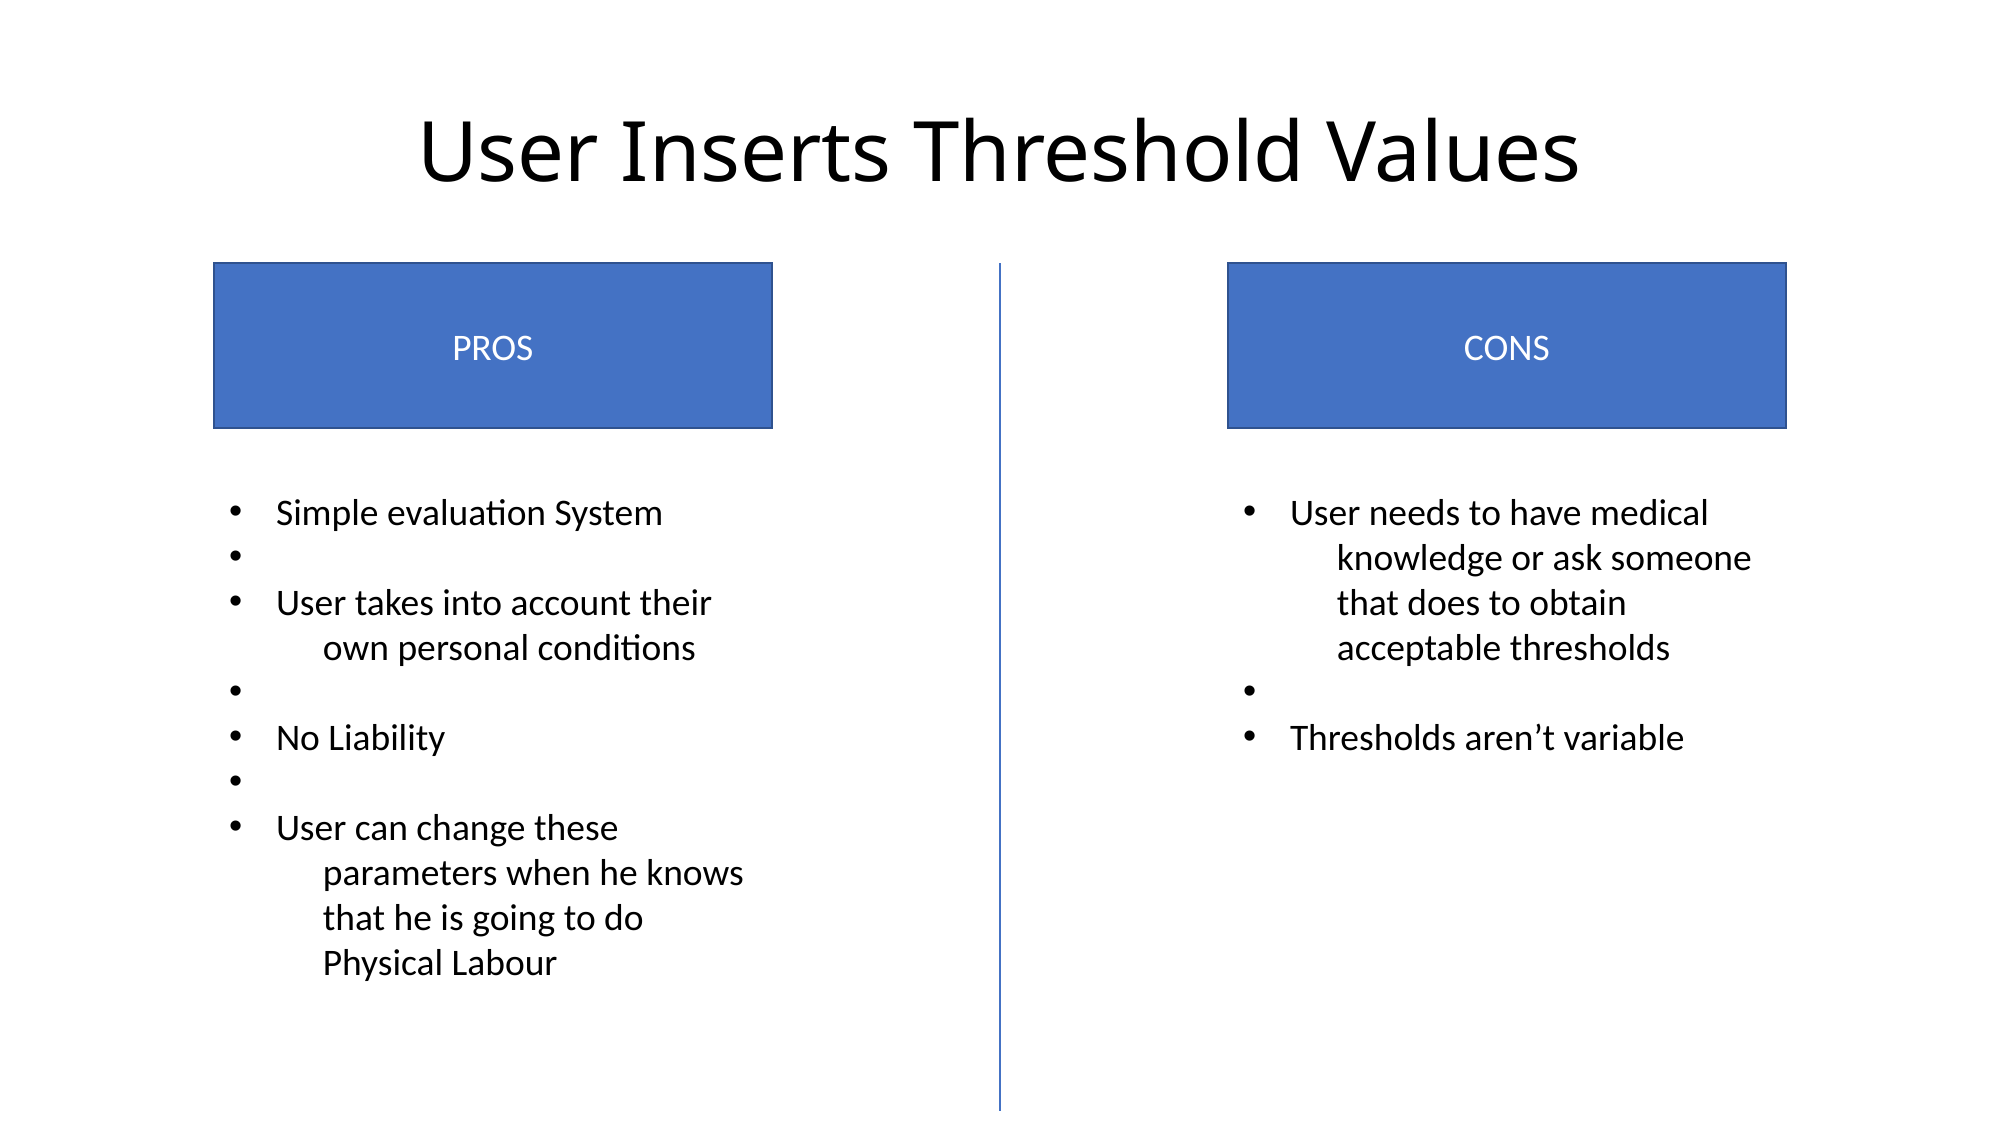

# User Inserts Threshold Values
PROS
CONS
Simple evaluation System
User takes into account their own personal conditions
No Liability
User can change these parameters when he knows that he is going to do Physical Labour
User needs to have medical knowledge or ask someone that does to obtain acceptable thresholds
Thresholds aren’t variable